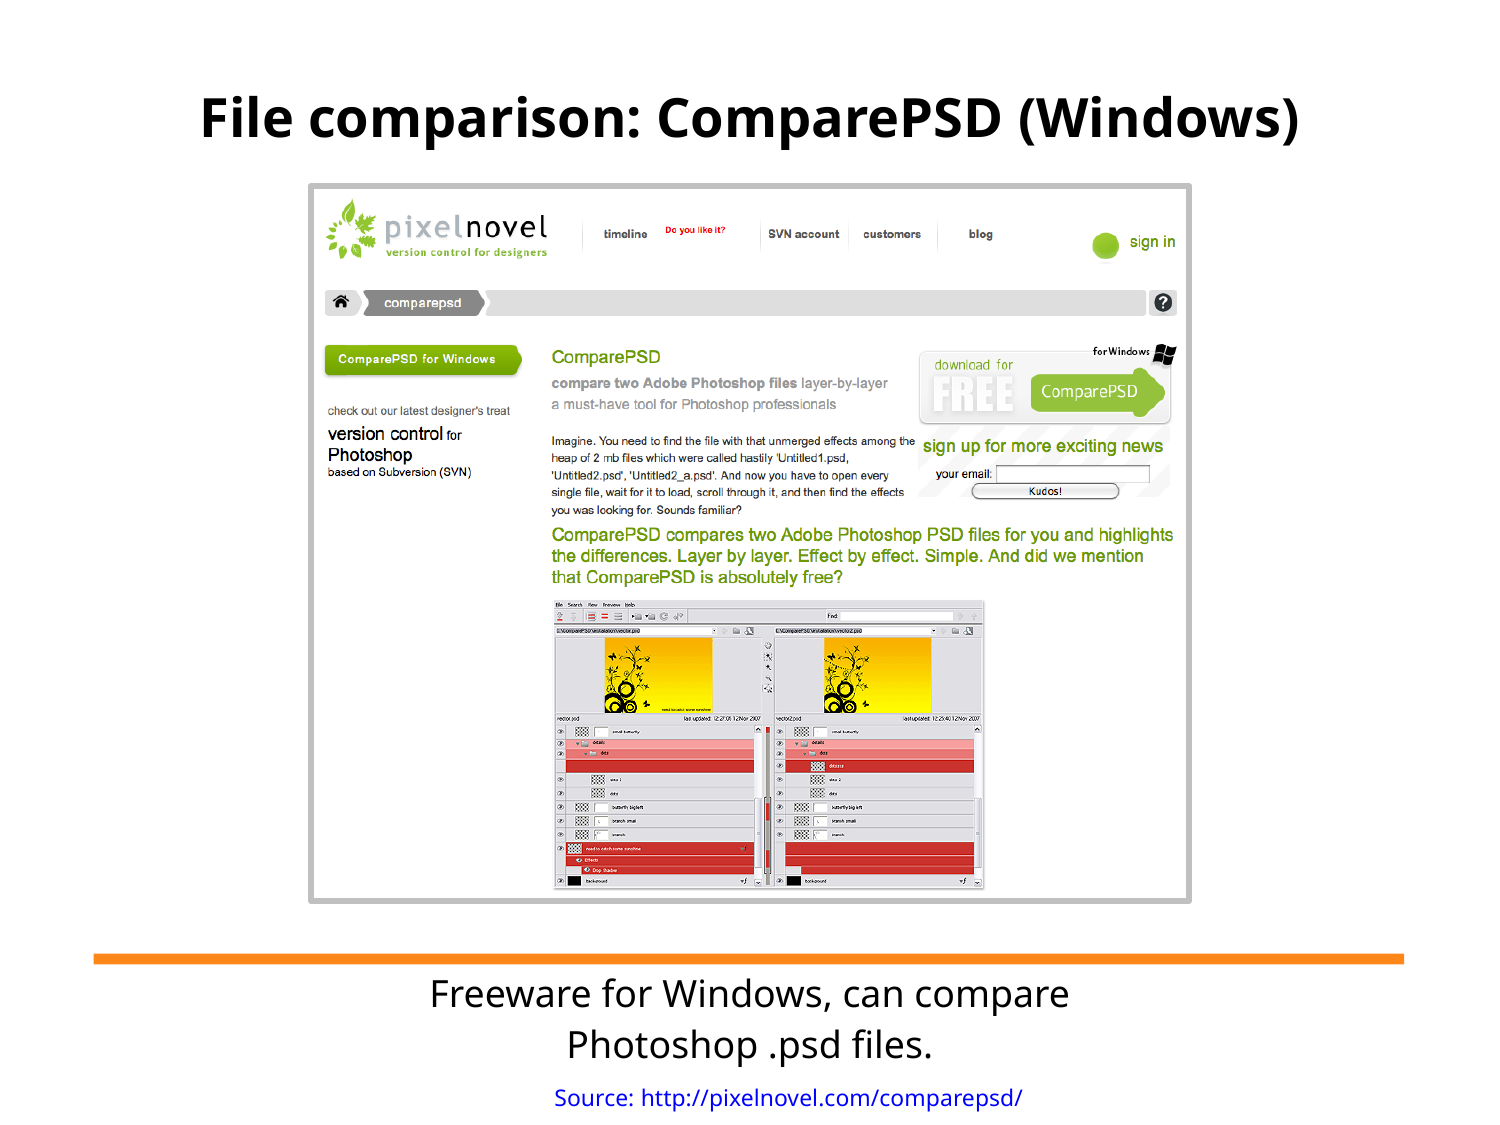

# File comparison: ComparePSD (Windows)
Freeware for Windows, can compare Photoshop .psd files.
Source: http://pixelnovel.com/comparepsd/